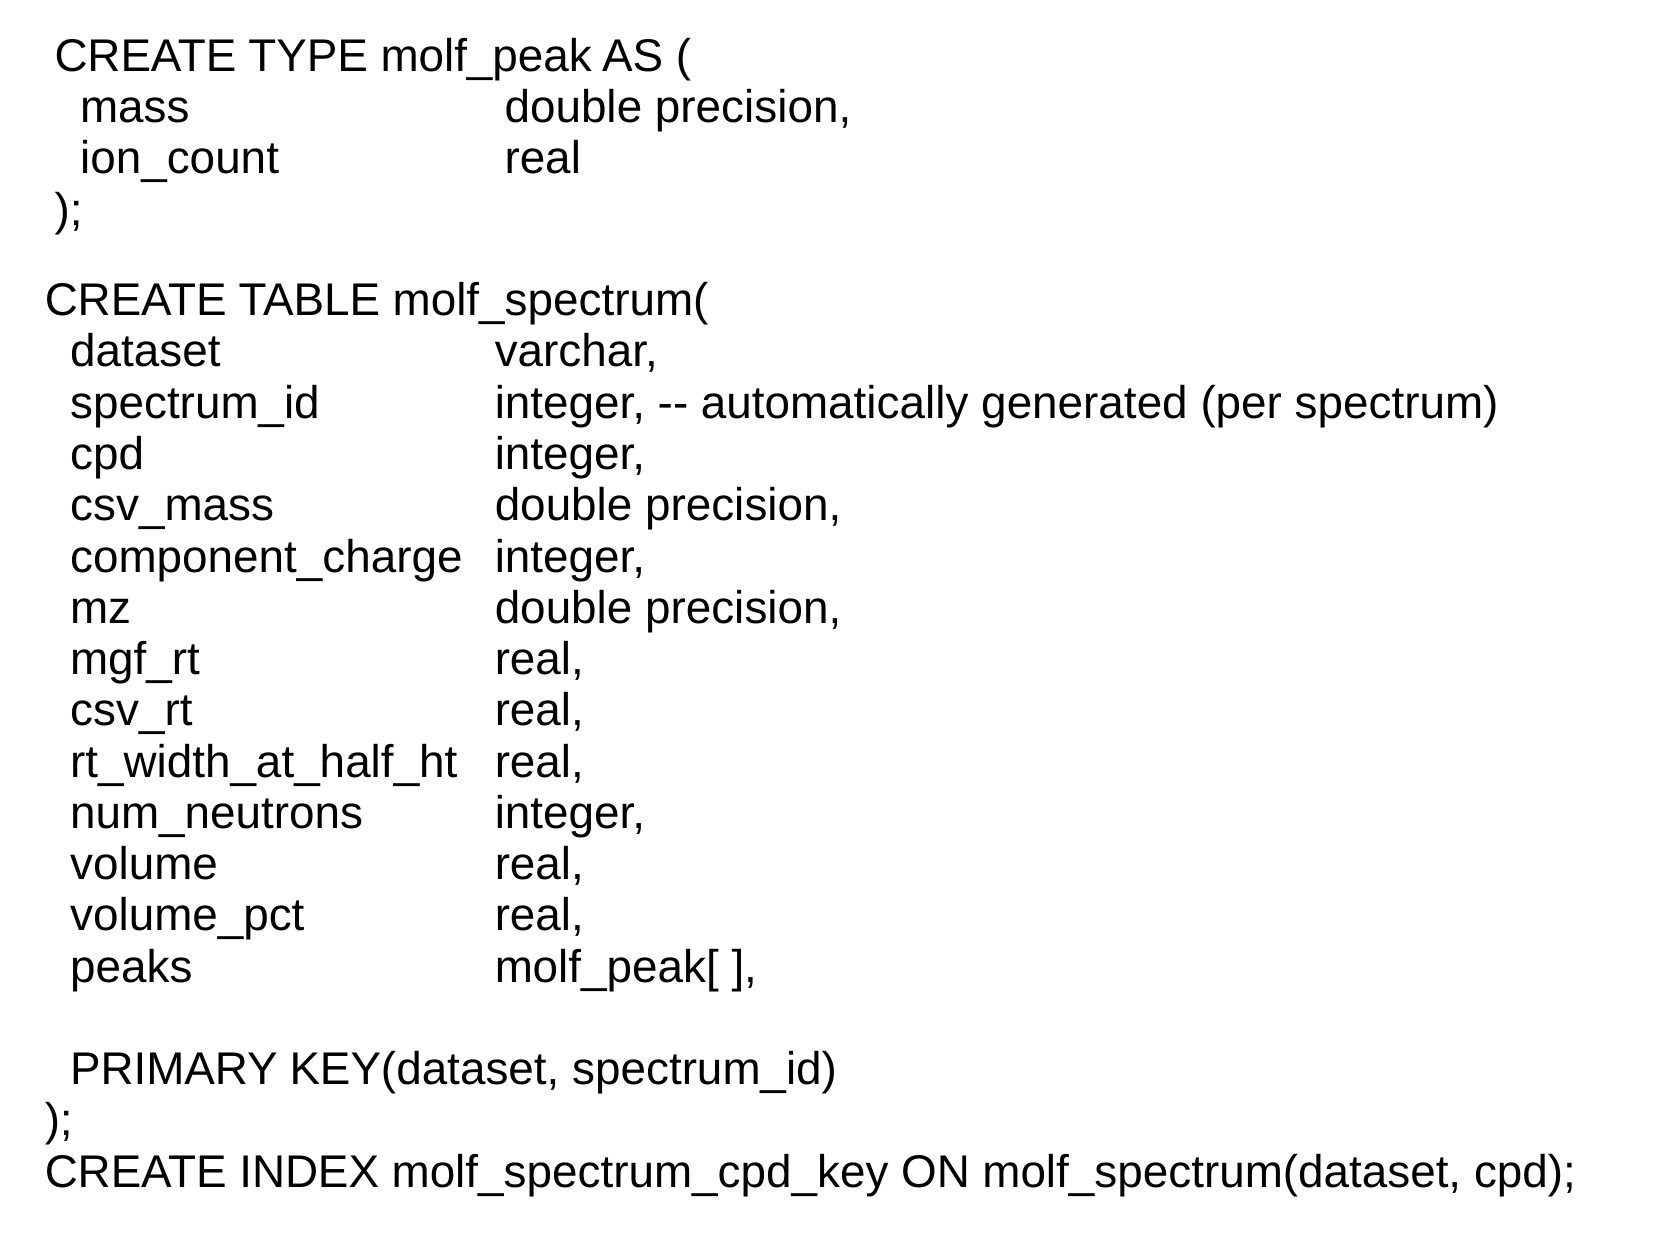

CREATE TYPE molf_peak AS (
 mass					double precision,
 ion_count				real
);
CREATE TABLE molf_spectrum(
 dataset				varchar,
 spectrum_id			integer, -- automatically generated (per spectrum)
 cpd					integer,
 csv_mass			double precision,
 component_charge	integer,
 mz					double precision,
 mgf_rt				real,
 csv_rt					real,
 rt_width_at_half_ht	real,
 num_neutrons		integer,
 volume				real,
 volume_pct			real,
 peaks					molf_peak[ ],
 PRIMARY KEY(dataset, spectrum_id)
);
CREATE INDEX molf_spectrum_cpd_key ON molf_spectrum(dataset, cpd);